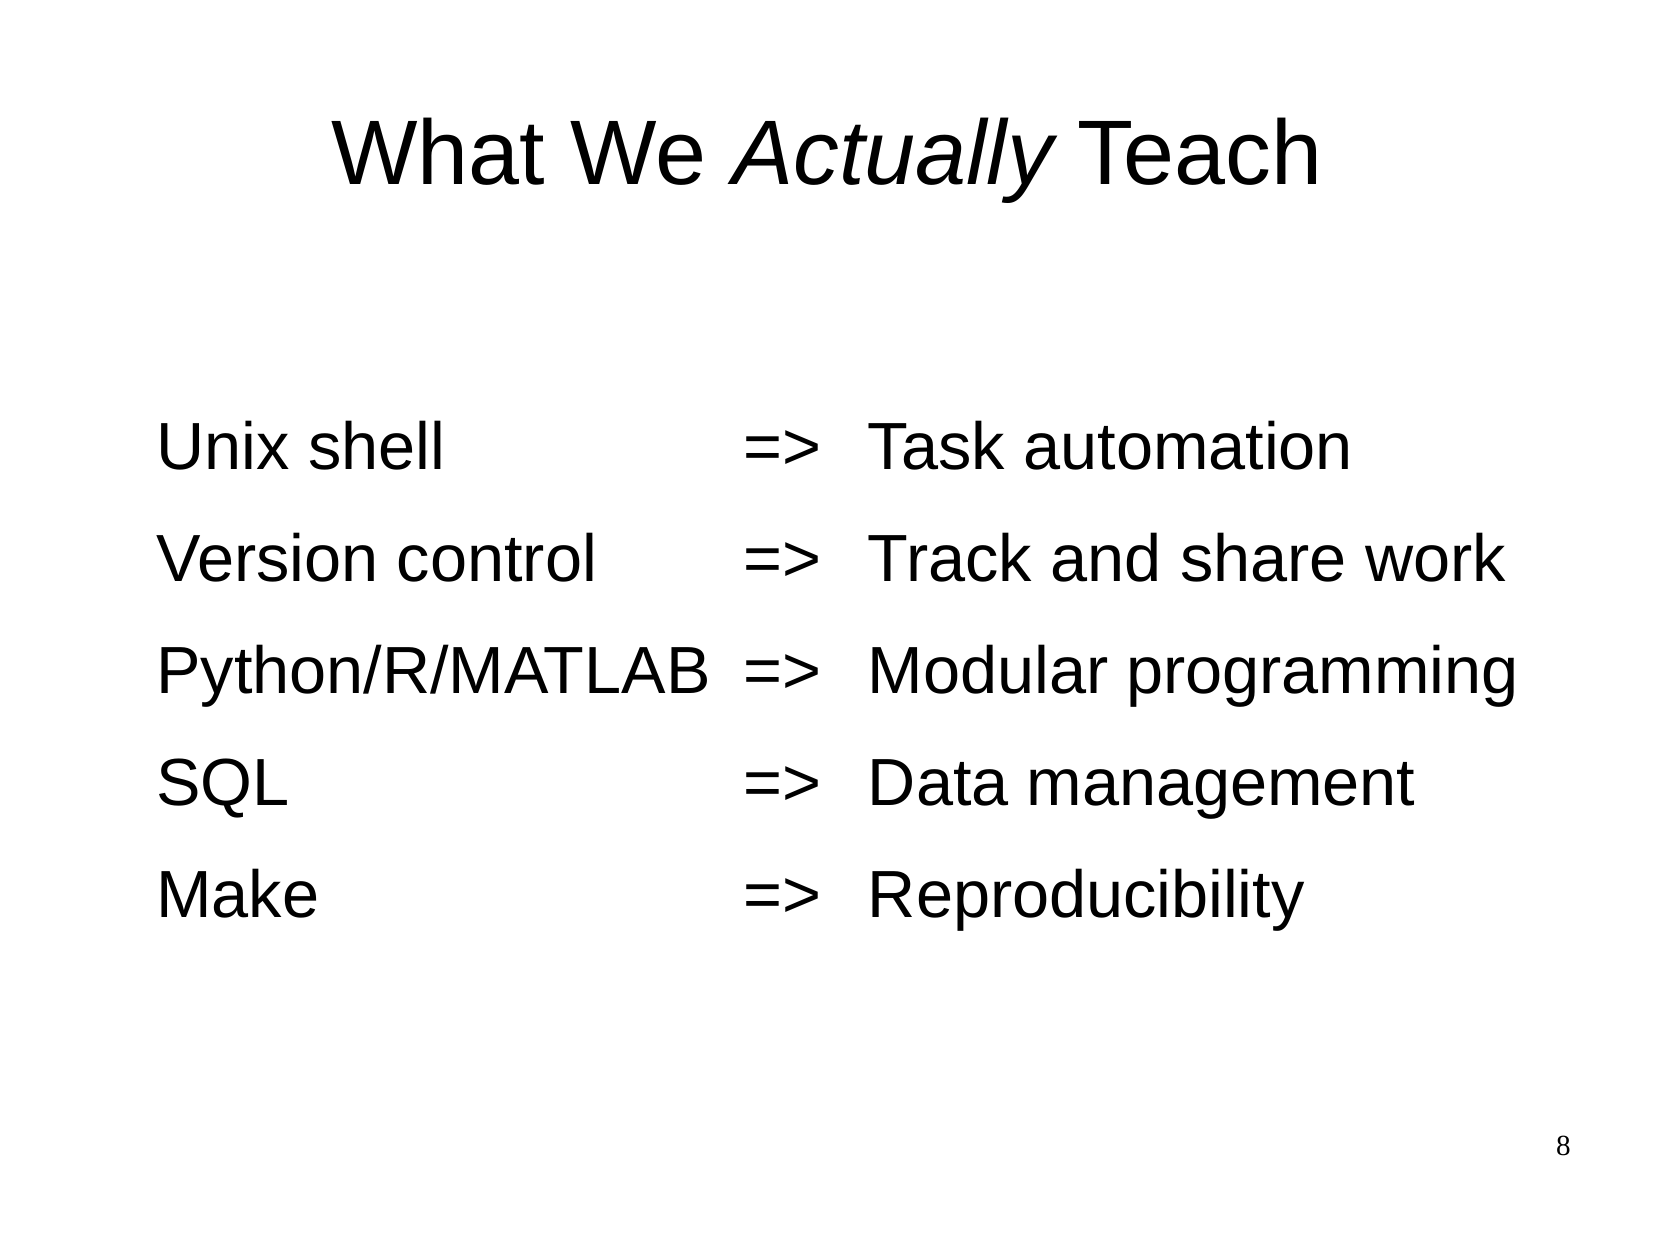

# What We Actually Teach
| Unix shell | => | Task automation |
| --- | --- | --- |
| Version control | => | Track and share work |
| Python/R/MATLAB | => | Modular programming |
| SQL | => | Data management |
| Make | => | Reproducibility |
8